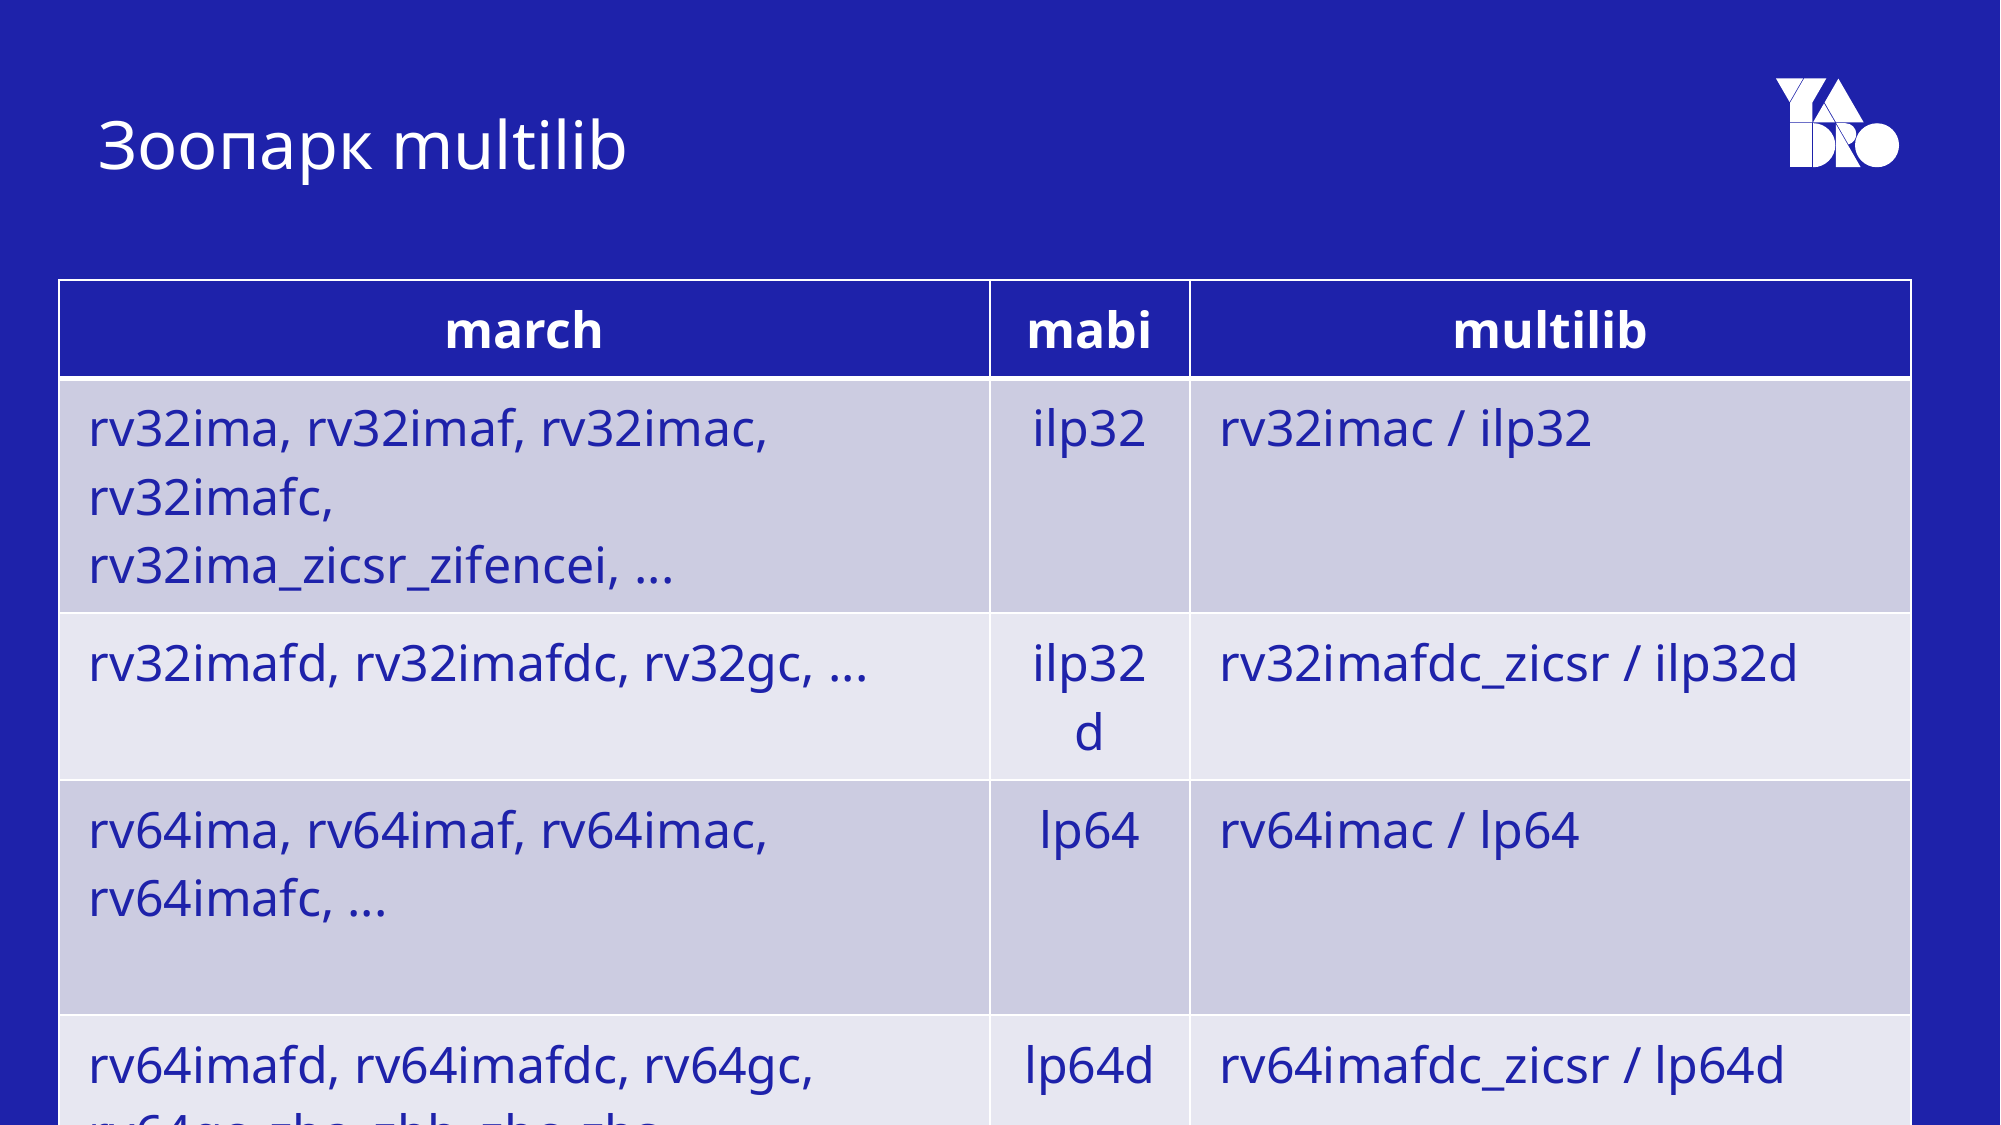

# Зоопарк multilib
| march | mabi | multilib |
| --- | --- | --- |
| rv32ima, rv32imaf, rv32imac, rv32imafc, rv32ima\_zicsr\_zifencei, ... | ilp32 | rv32imac / ilp32 |
| rv32imafd, rv32imafdc, rv32gc, ... | ilp32d | rv32imafdc\_zicsr / ilp32d |
| rv64ima, rv64imaf, rv64imac, rv64imafc, ... | lp64 | rv64imac / lp64 |
| rv64imafd, rv64imafdc, rv64gc, rv64gc\_zba\_zbb\_zbc\_zbs, ... | lp64d | rv64imafdc\_zicsr / lp64d |